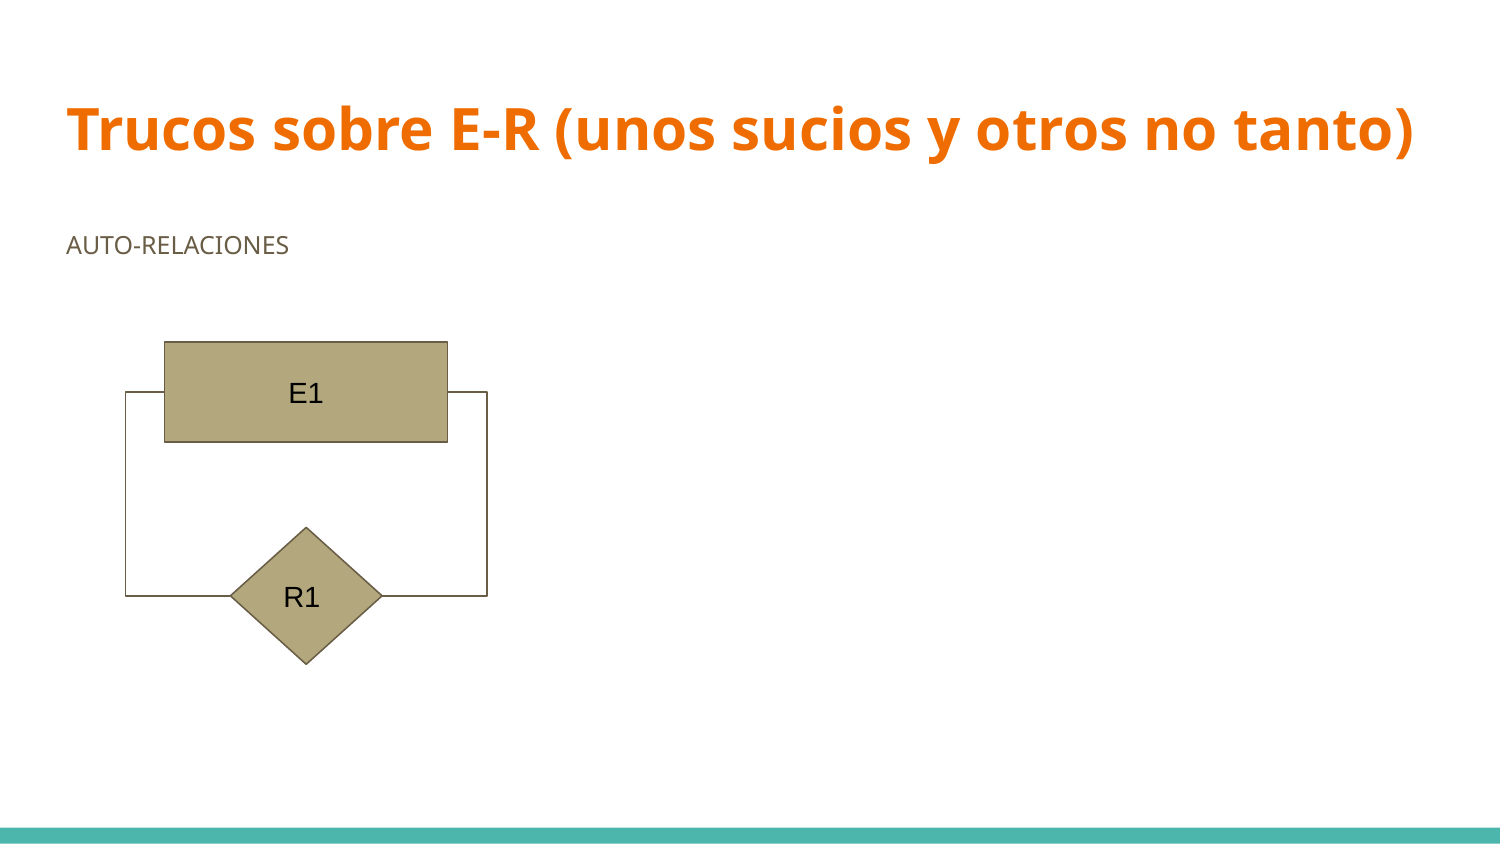

# Trucos sobre E-R (unos sucios y otros no tanto)
AUTO-RELACIONES
E1
R1